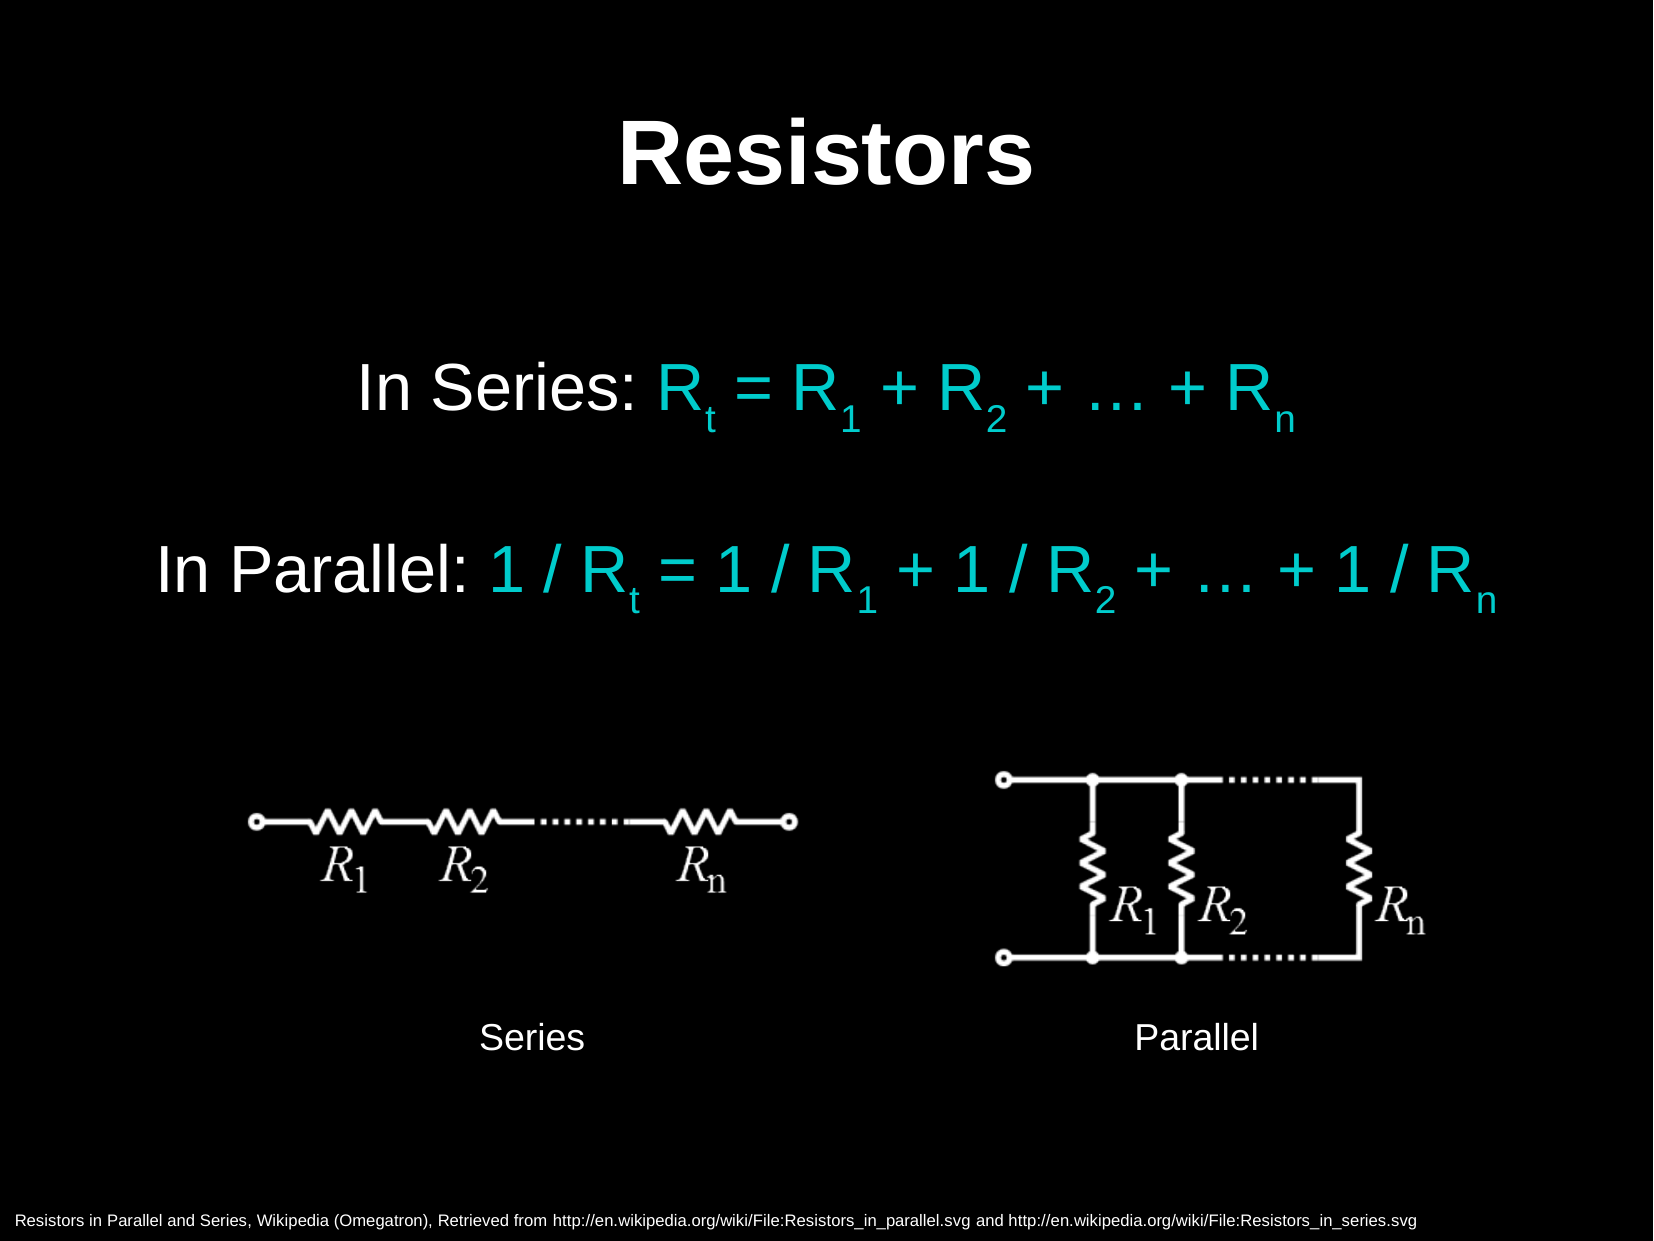

# Resistors
In Series: Rt = R1 + R2 + … + Rn
In Parallel: 1 / Rt = 1 / R1 + 1 / R2 + … + 1 / Rn
Parallel
Series
Resistors in Parallel and Series, Wikipedia (Omegatron), Retrieved from http://en.wikipedia.org/wiki/File:Resistors_in_parallel.svg and http://en.wikipedia.org/wiki/File:Resistors_in_series.svg